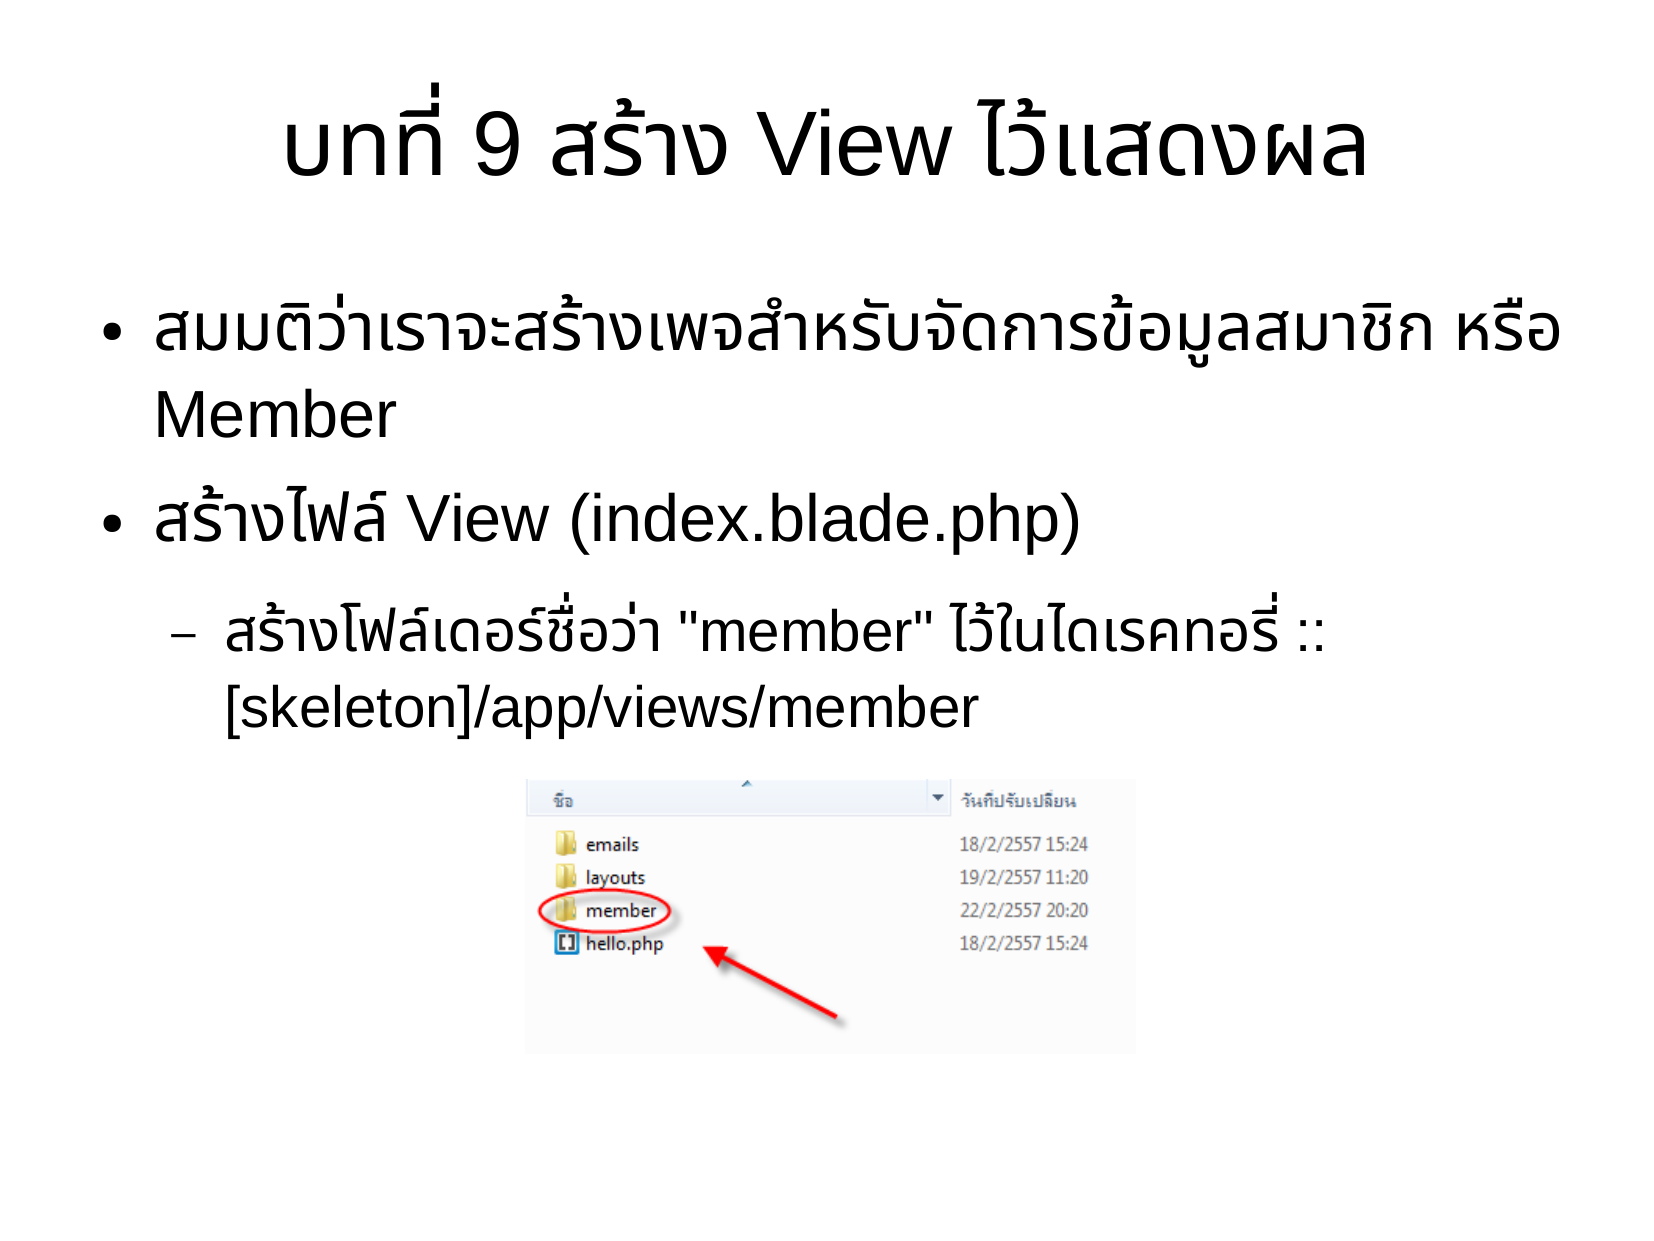

# บทที่ 9 สร้าง View ไว้แสดงผล
สมมติว่าเราจะสร้างเพจสำหรับจัดการข้อมูลสมาชิก หรือ Member
สร้างไฟล์ View (index.blade.php)
สร้างโฟล์เดอร์ชื่อว่า "member" ไว้ในไดเรคทอรี่ :: [skeleton]/app/views/member